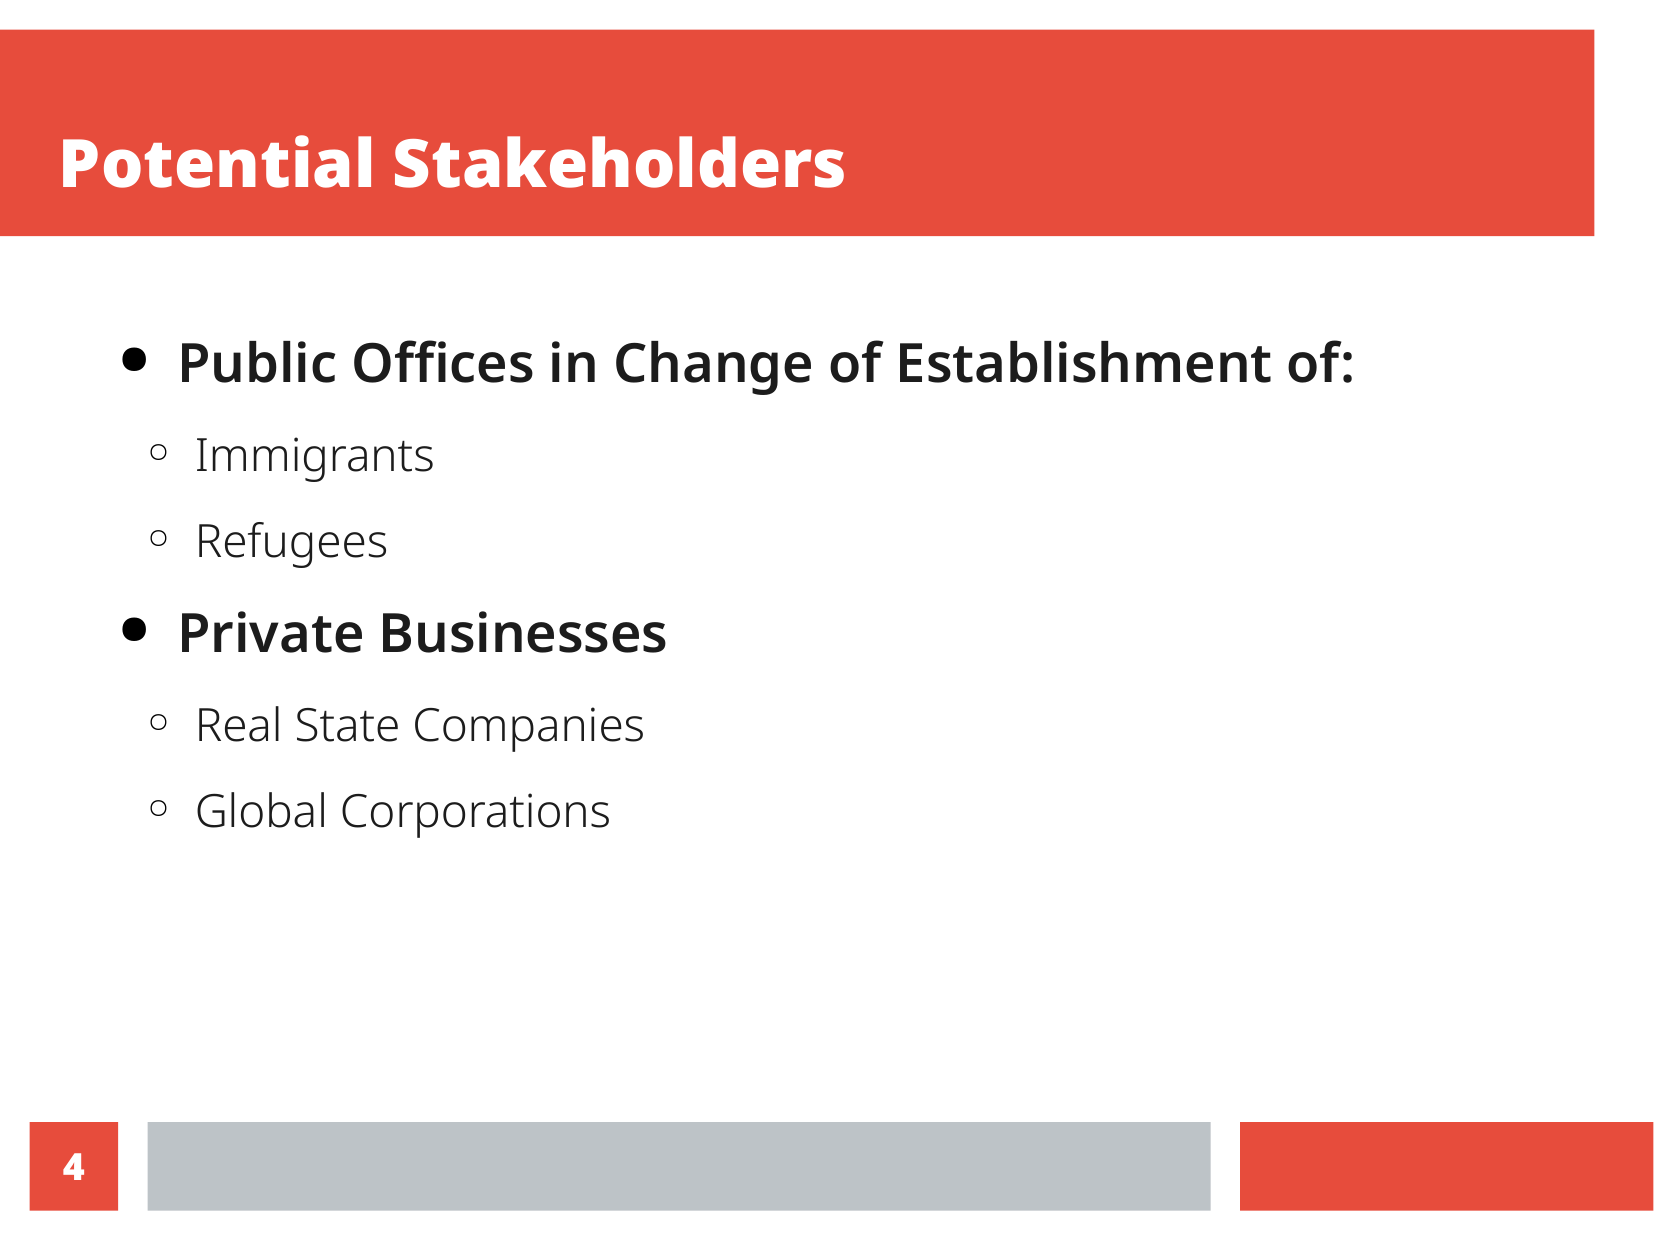

# Potential Stakeholders
Public Offices in Change of Establishment of:
Immigrants
Refugees
Private Businesses
Real State Companies
Global Corporations
4